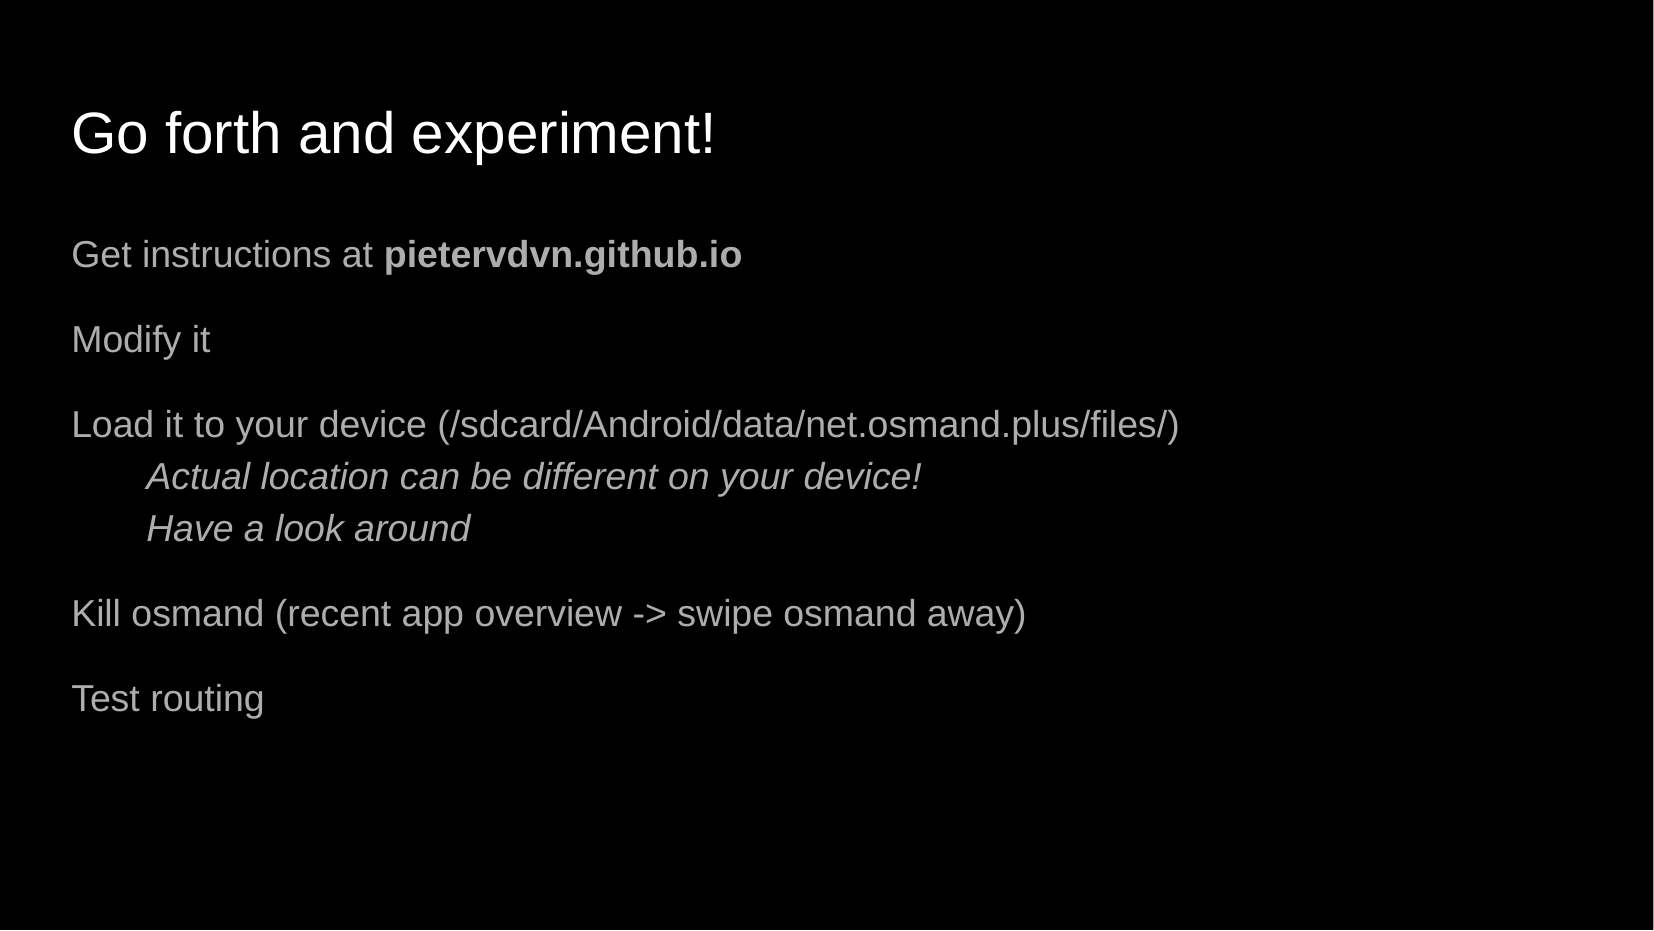

# Go forth and experiment!
Get instructions at pietervdvn.github.io
Modify it
Load it to your device (/sdcard/Android/data/net.osmand.plus/files/)
	Actual location can be different on your device!
	Have a look around
Kill osmand (recent app overview -> swipe osmand away)
Test routing